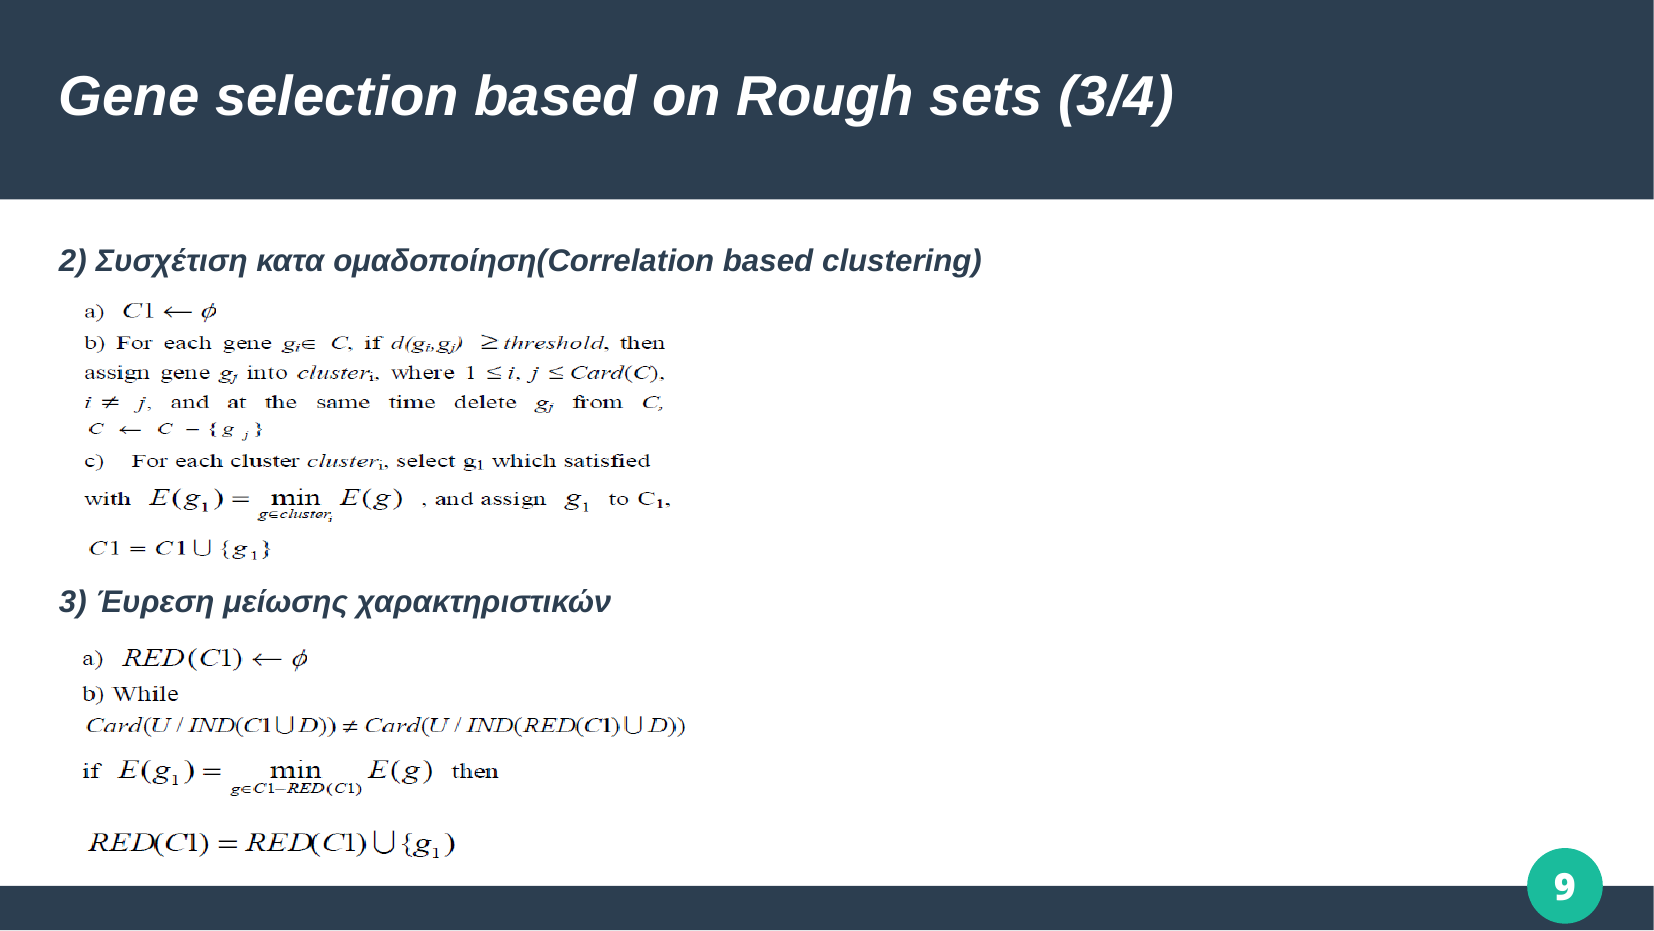

# Gene selection based on Rough sets (3/4)
2) Συσχέτιση κατα ομαδοποίηση(Correlation based clustering)
3) Έυρεση μείωσης χαρακτηριστικών